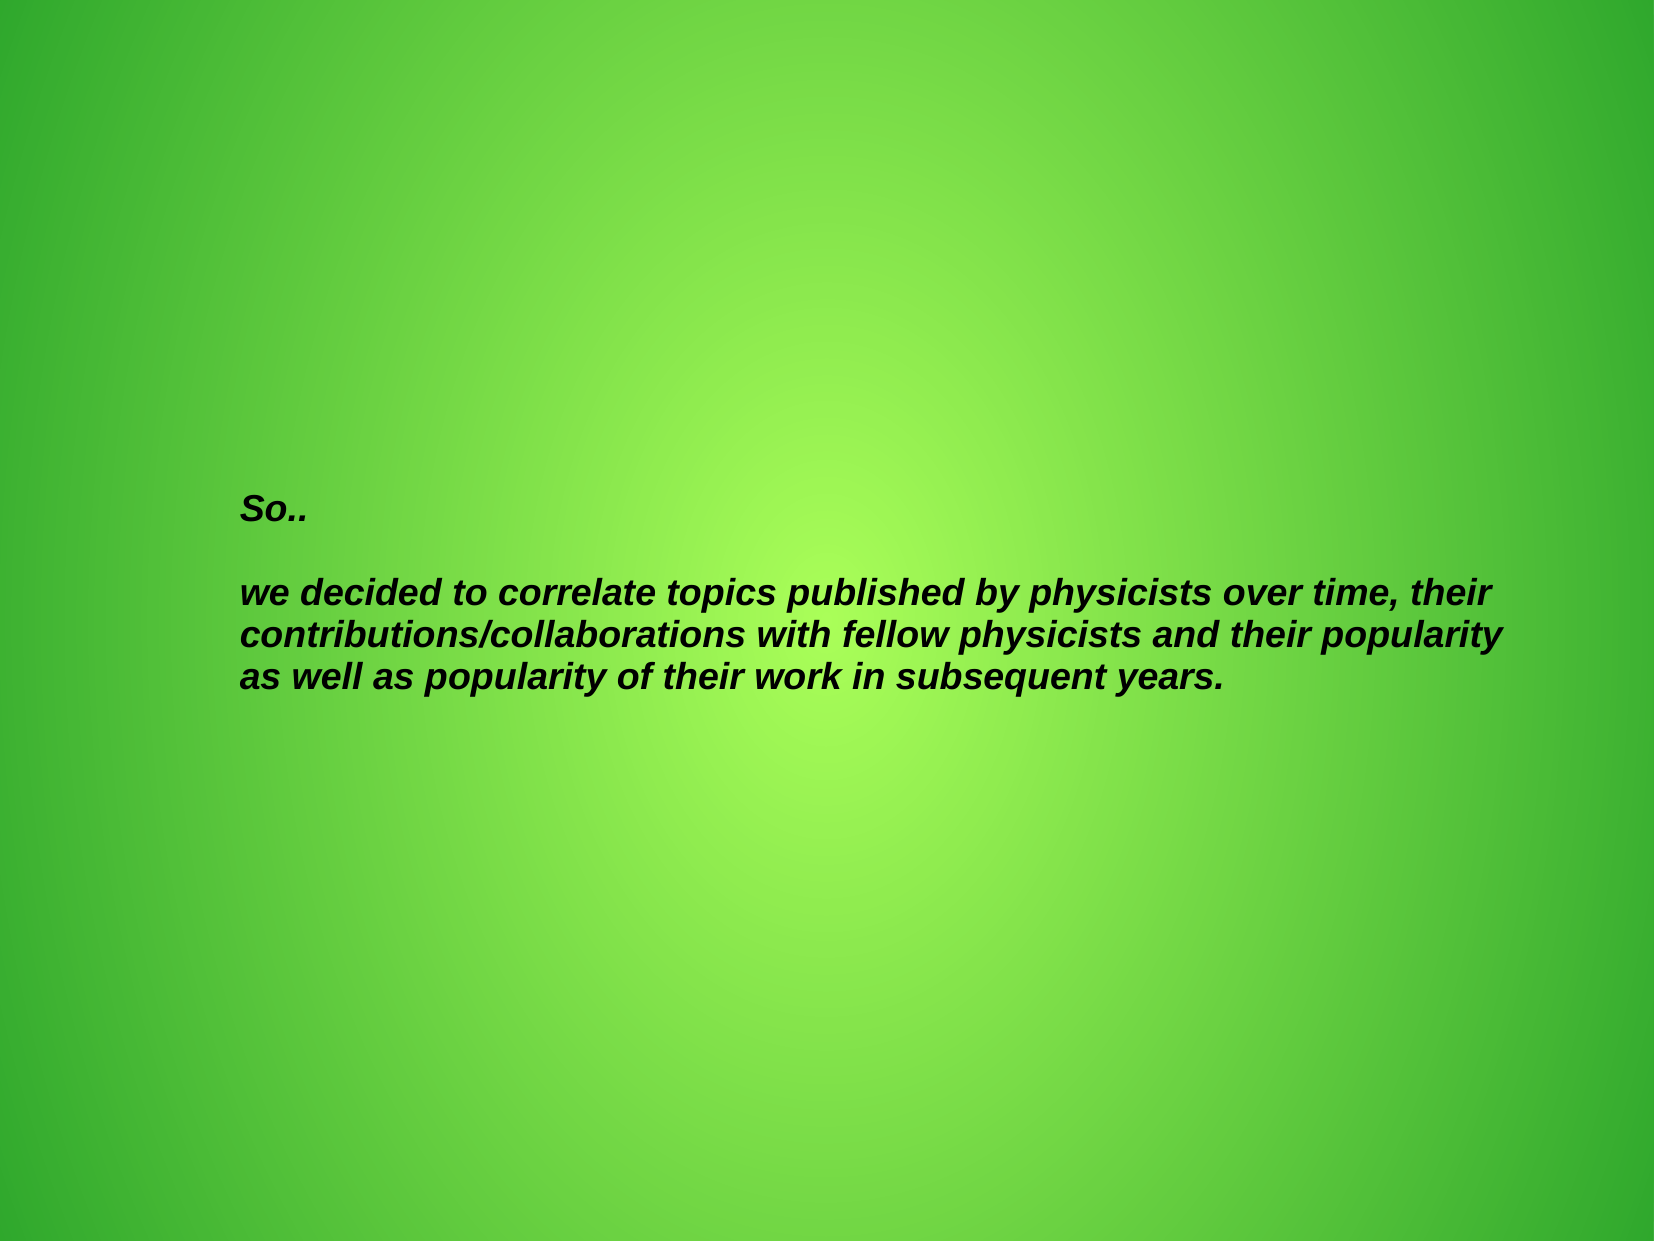

#
So..
we decided to correlate topics published by physicists over time, their contributions/collaborations with fellow physicists and their popularity as well as popularity of their work in subsequent years.